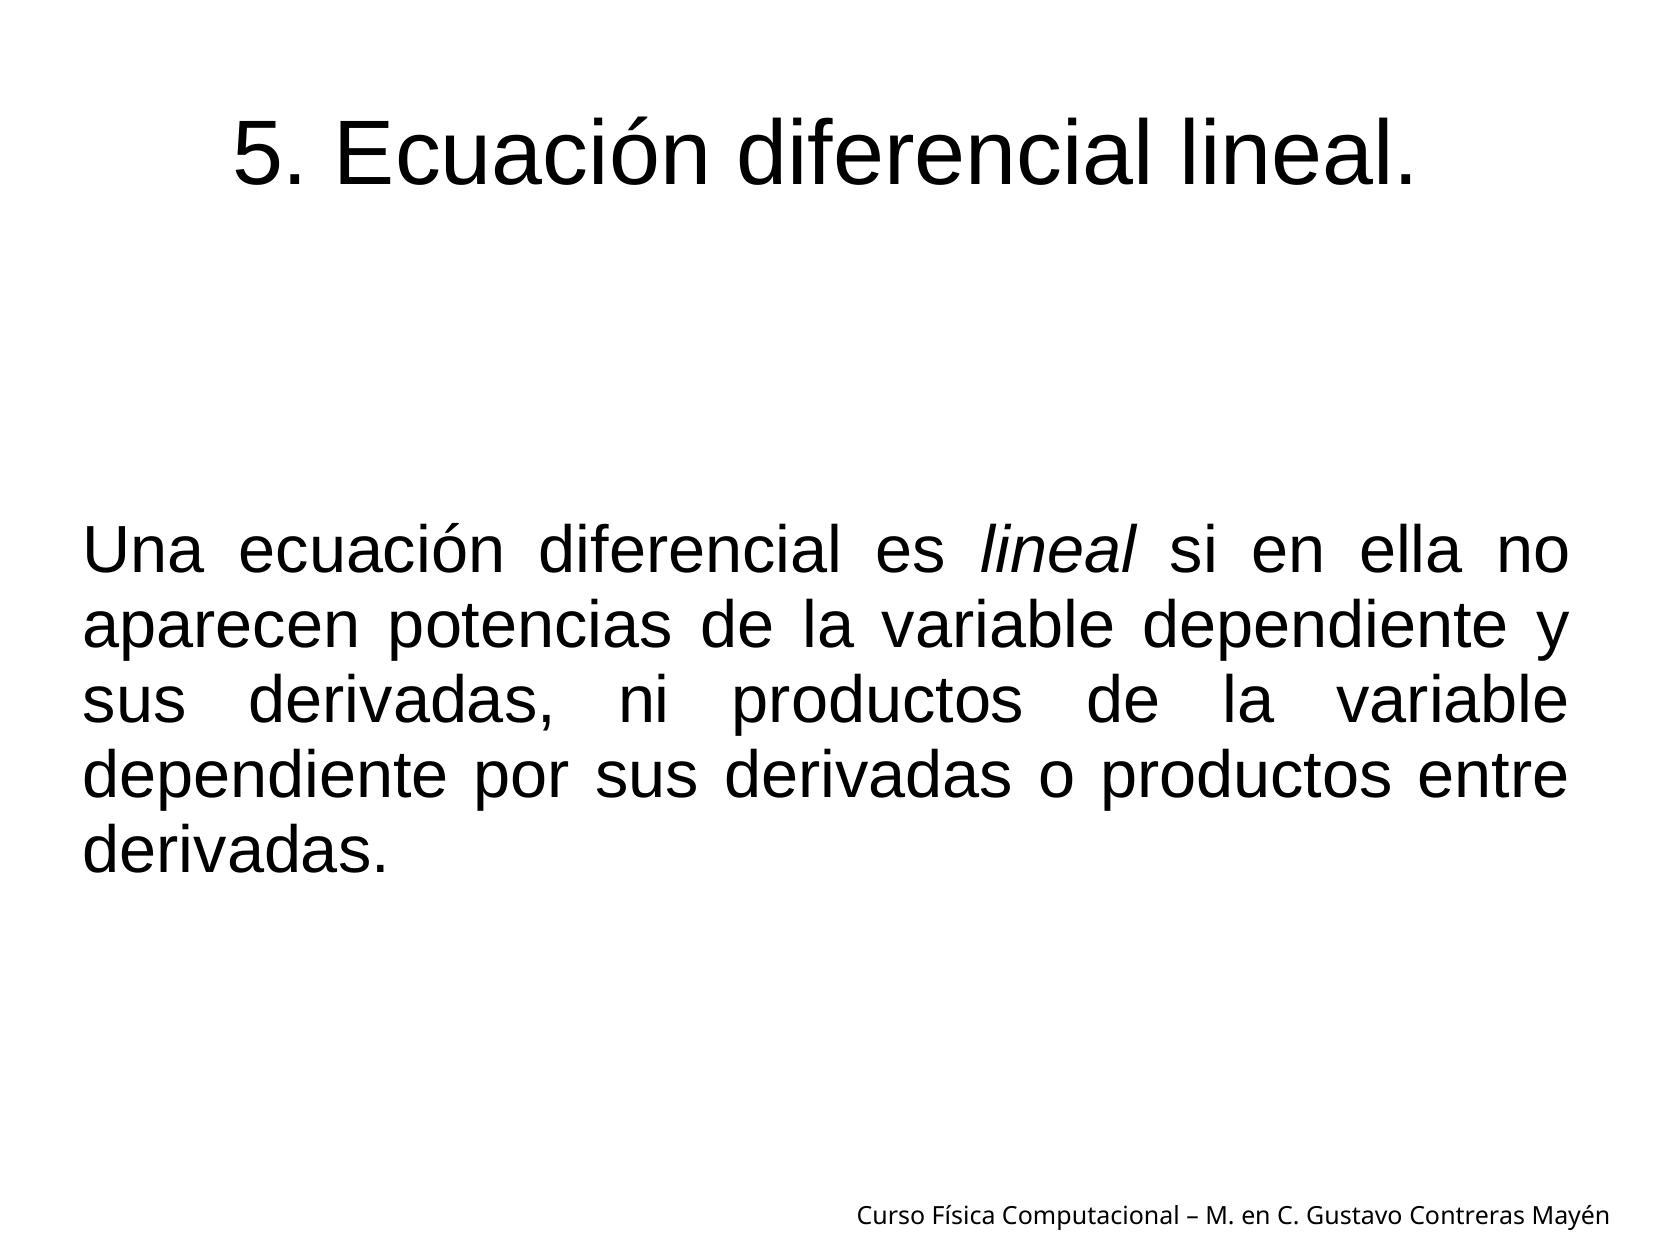

# 5. Ecuación diferencial lineal.
Una ecuación diferencial es lineal si en ella no aparecen potencias de la variable dependiente y sus derivadas, ni productos de la variable dependiente por sus derivadas o productos entre derivadas.